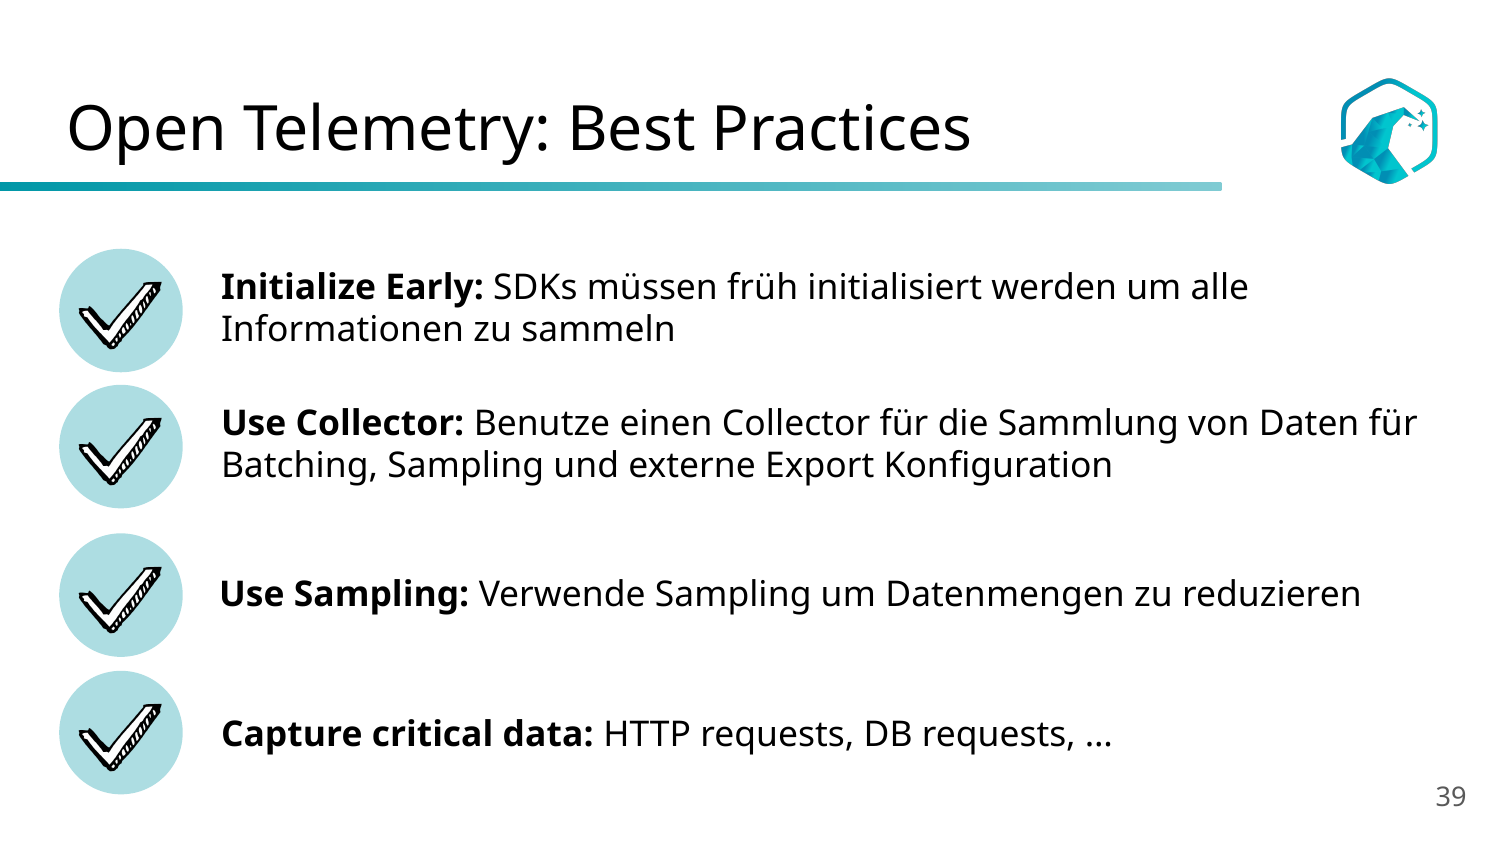

# Open Telemetry: Best Practices
Initialize Early: SDKs müssen früh initialisiert werden um alle Informationen zu sammeln
Use Collector: Benutze einen Collector für die Sammlung von Daten für
Batching, Sampling und externe Export Konfiguration
Use Sampling: Verwende Sampling um Datenmengen zu reduzieren
Capture critical data: HTTP requests, DB requests, …